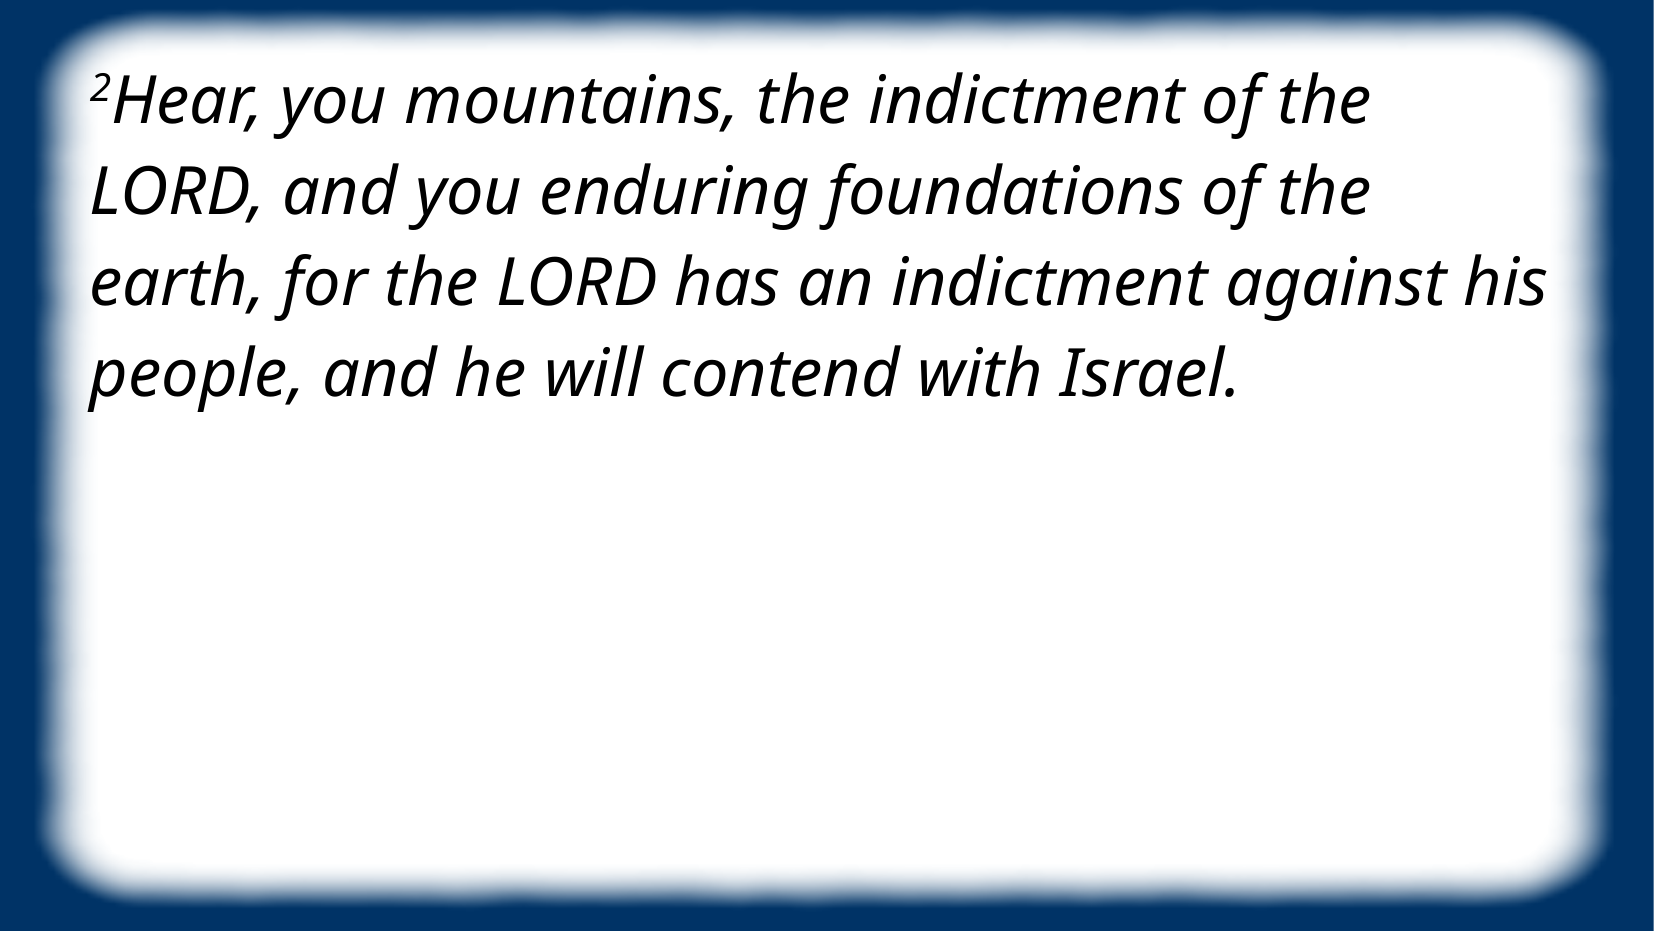

2Hear, you mountains, the indictment of the LORD, and you enduring foundations of the earth, for the LORD has an indictment against his people, and he will contend with Israel.